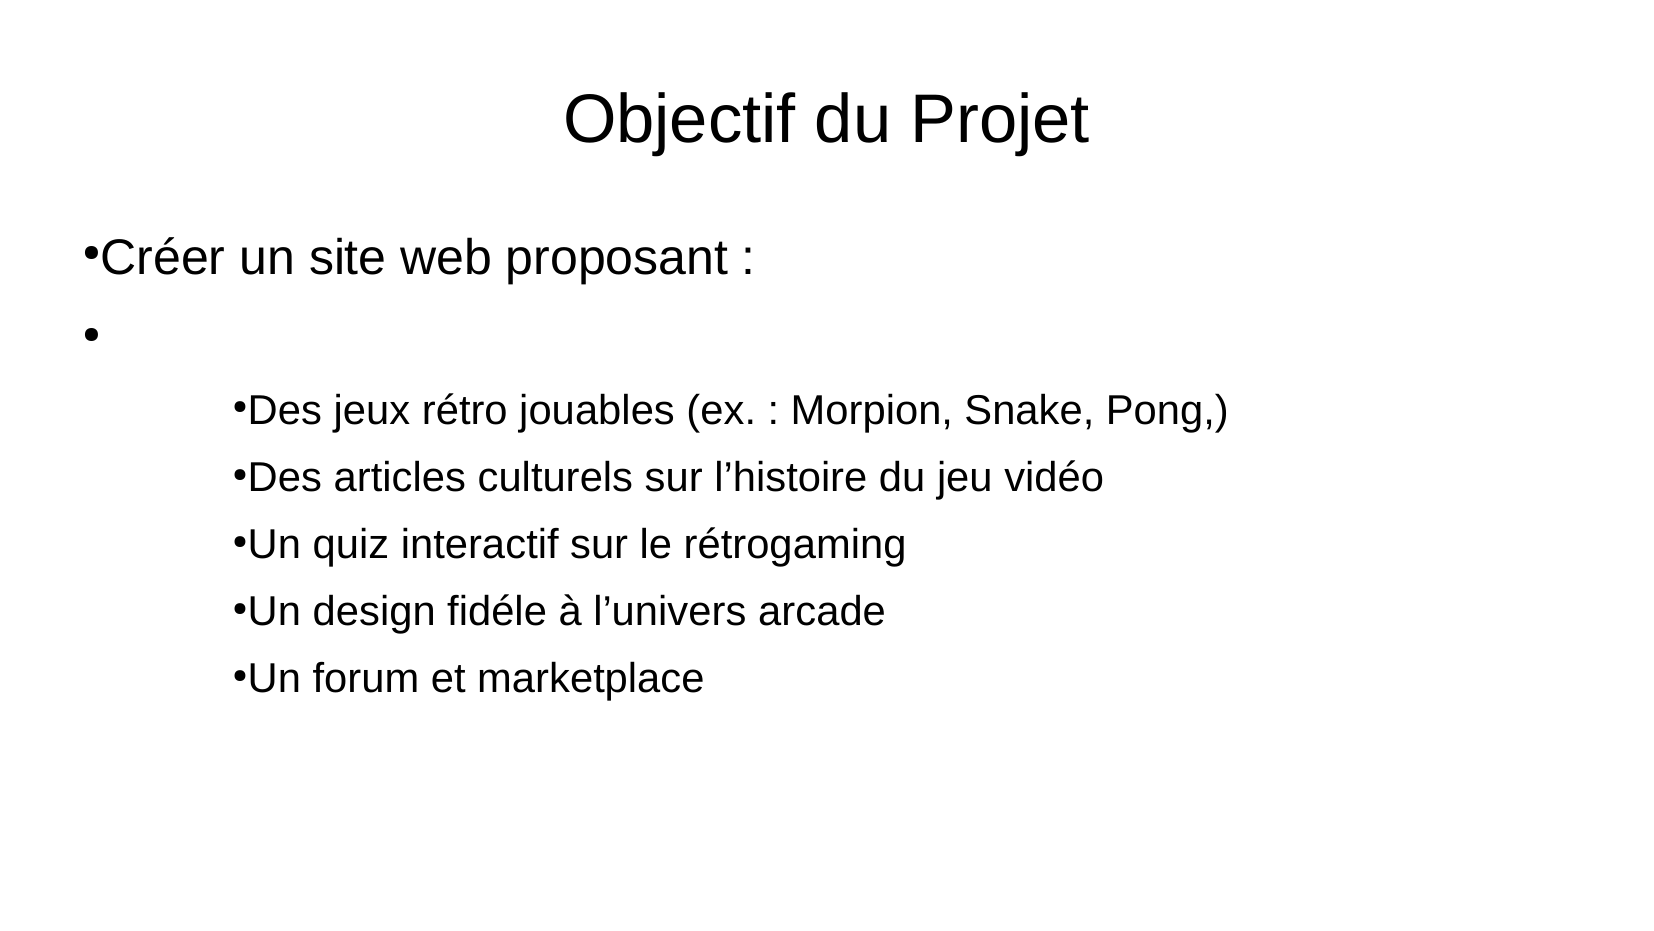

# Objectif du Projet
Créer un site web proposant :
Des jeux rétro jouables (ex. : Morpion, Snake, Pong,)
Des articles culturels sur l’histoire du jeu vidéo
Un quiz interactif sur le rétrogaming
Un design fidéle à l’univers arcade
Un forum et marketplace